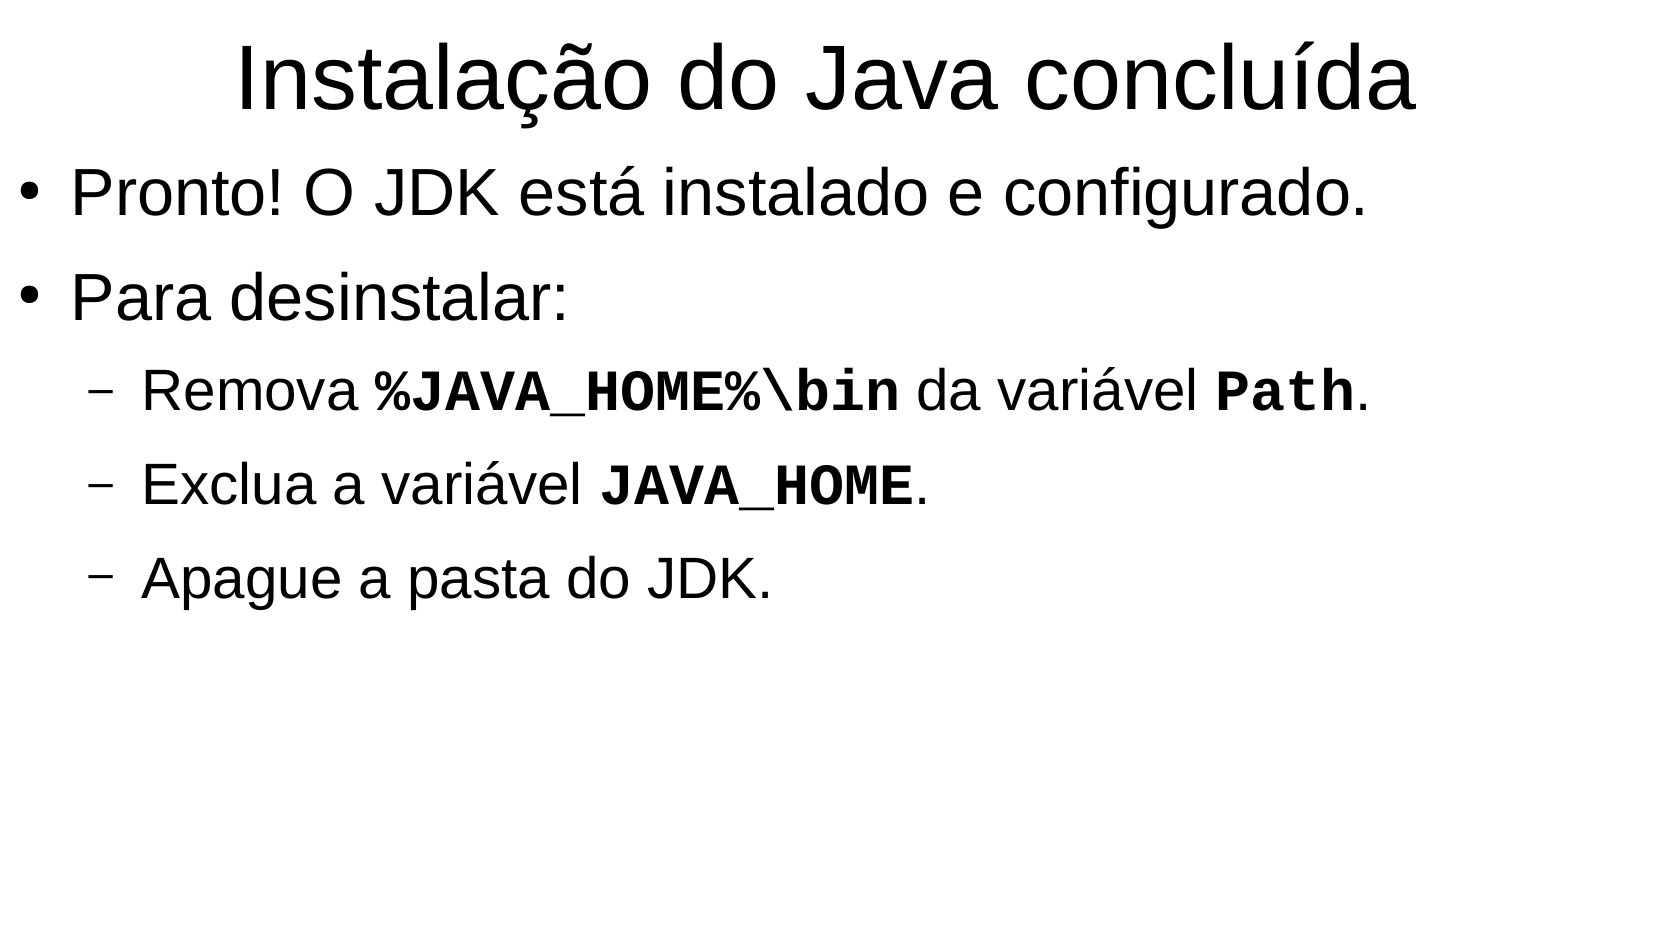

# Instalação do Java concluída
Pronto! O JDK está instalado e configurado.
Para desinstalar:
Remova %JAVA_HOME%\bin da variável Path.
Exclua a variável JAVA_HOME.
Apague a pasta do JDK.